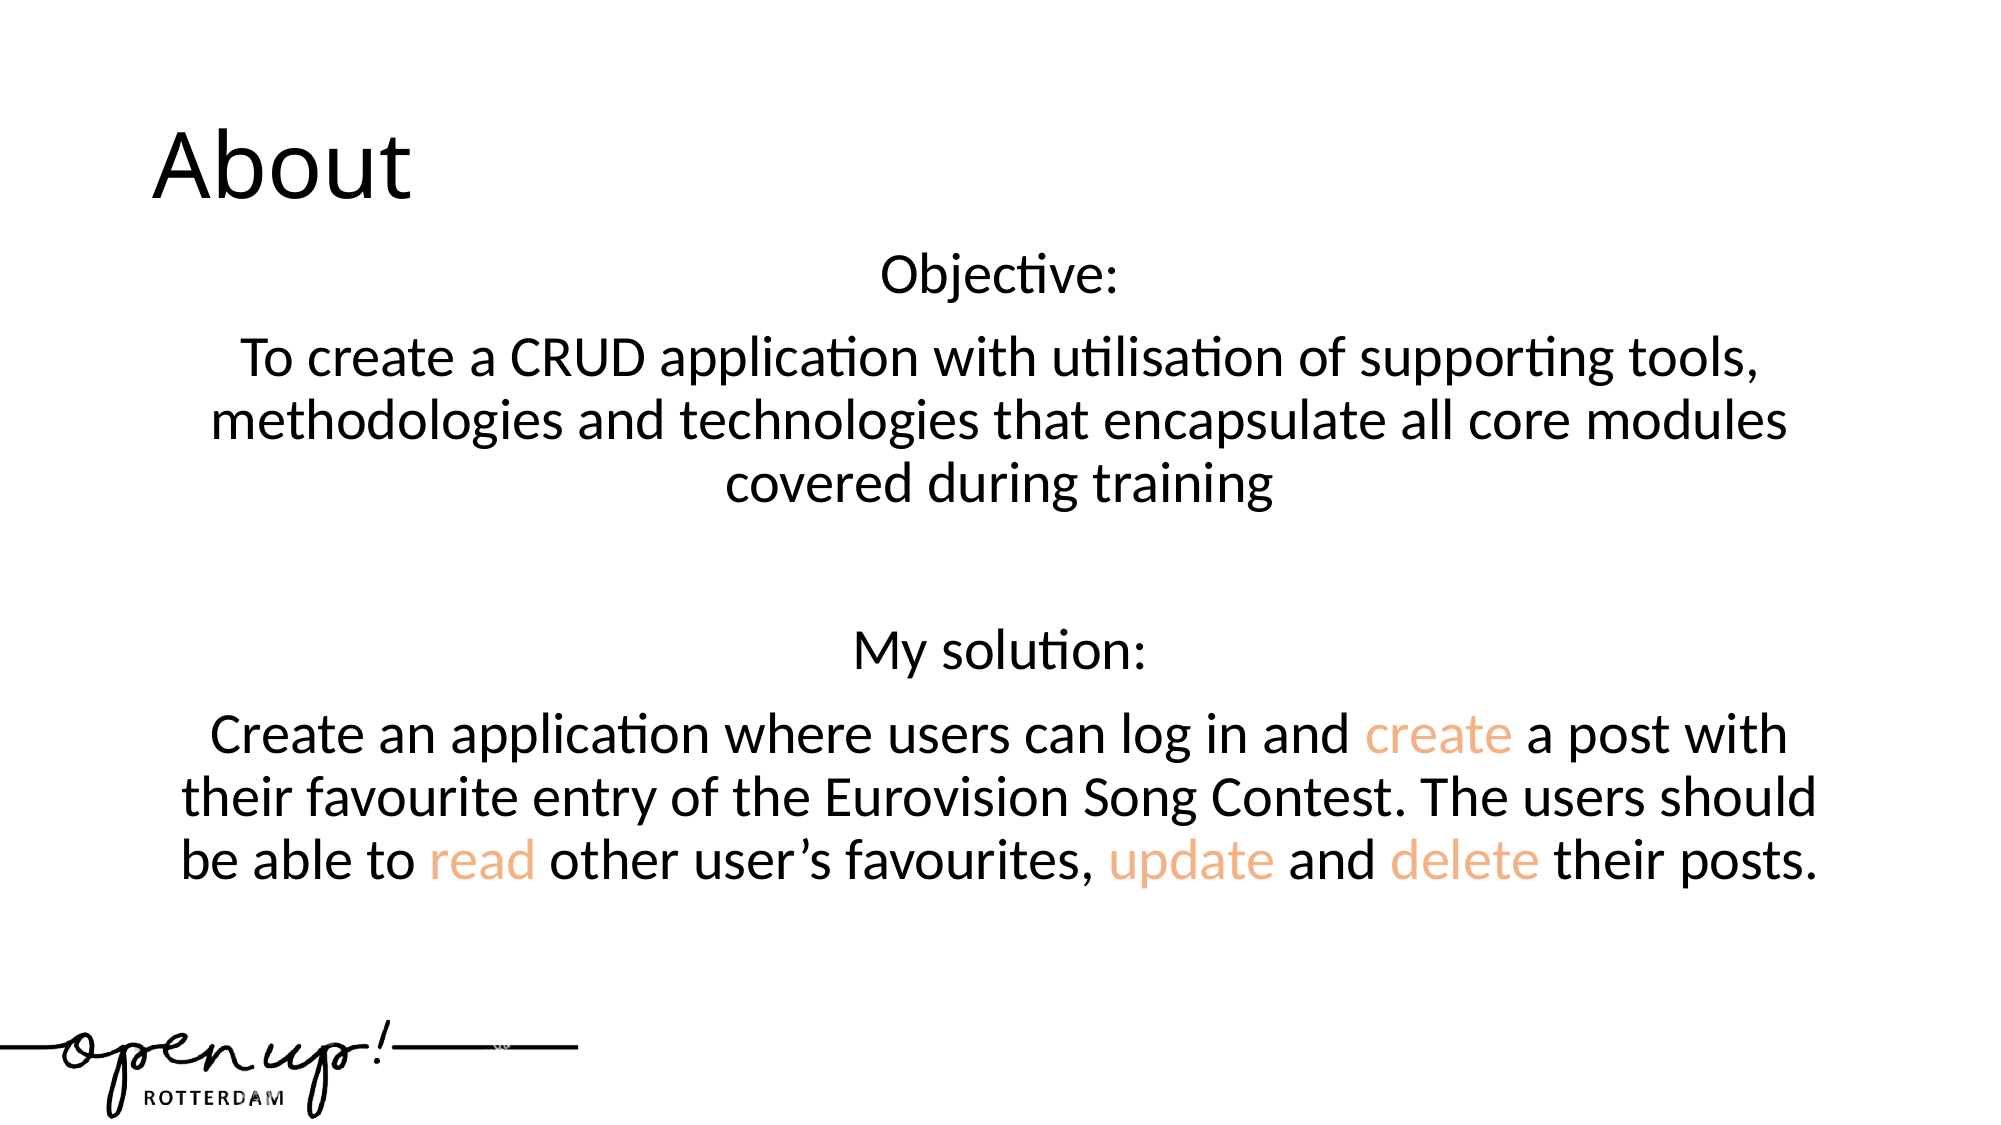

# About
Objective:
To create a CRUD application with utilisation of supporting tools, methodologies and technologies that encapsulate all core modules covered during training
My solution:
Create an application where users can log in and create a post with their favourite entry of the Eurovision Song Contest. The users should be able to read other user’s favourites, update and delete their posts.